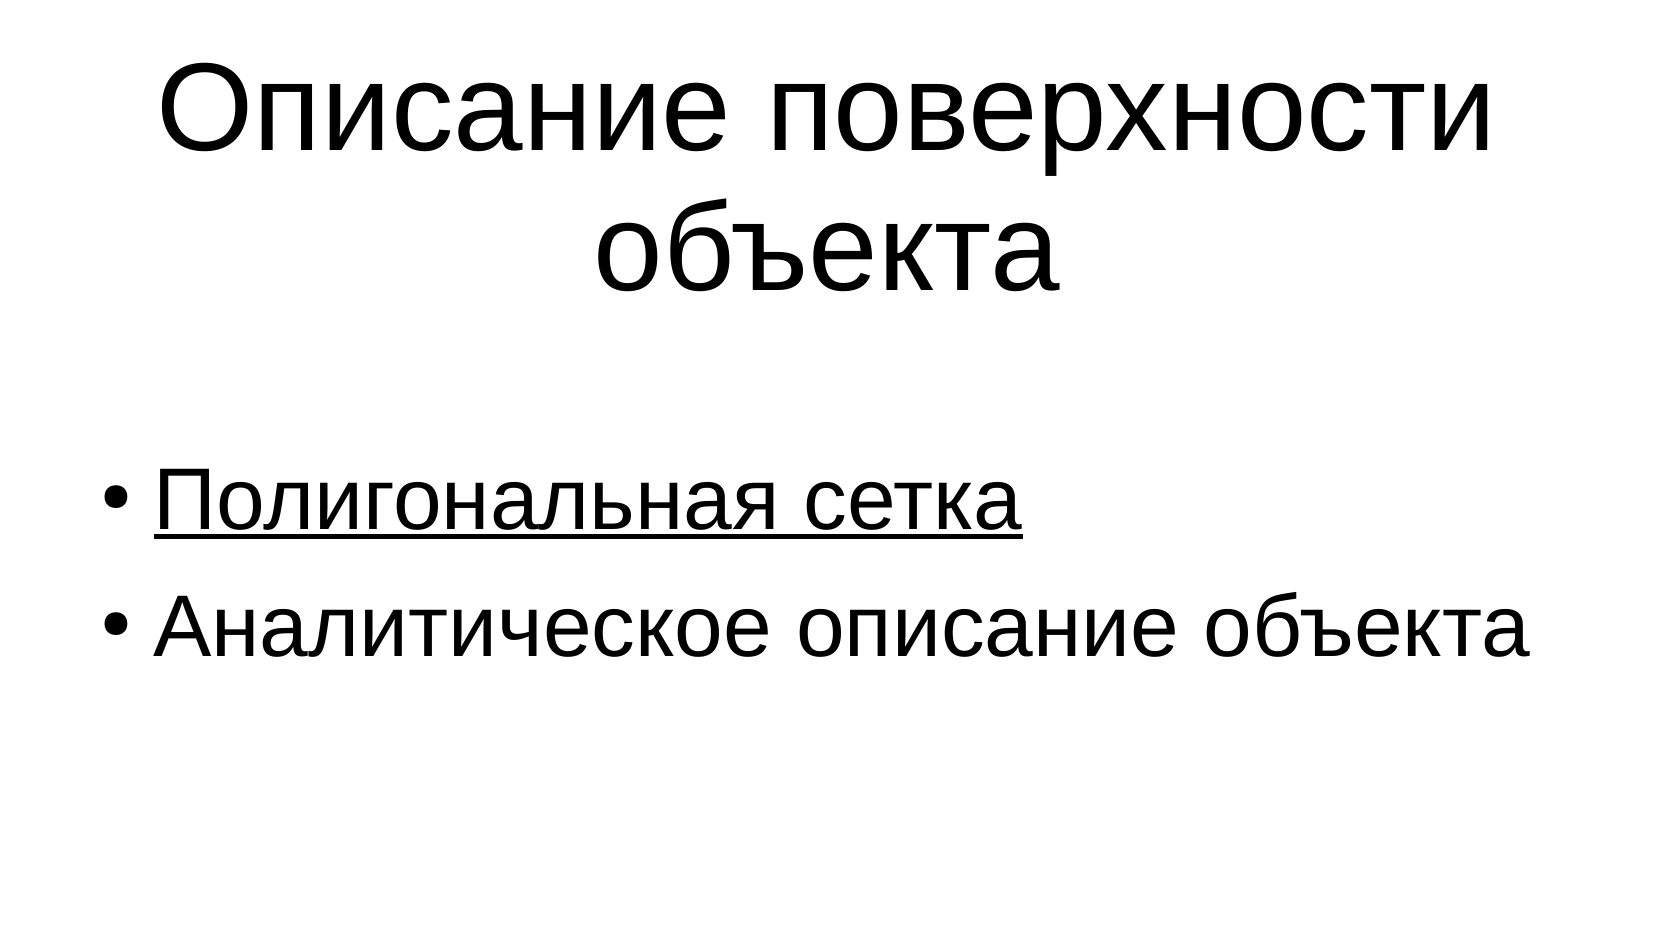

# Описание поверхности объекта
Полигональная сетка
Аналитическое описание объекта